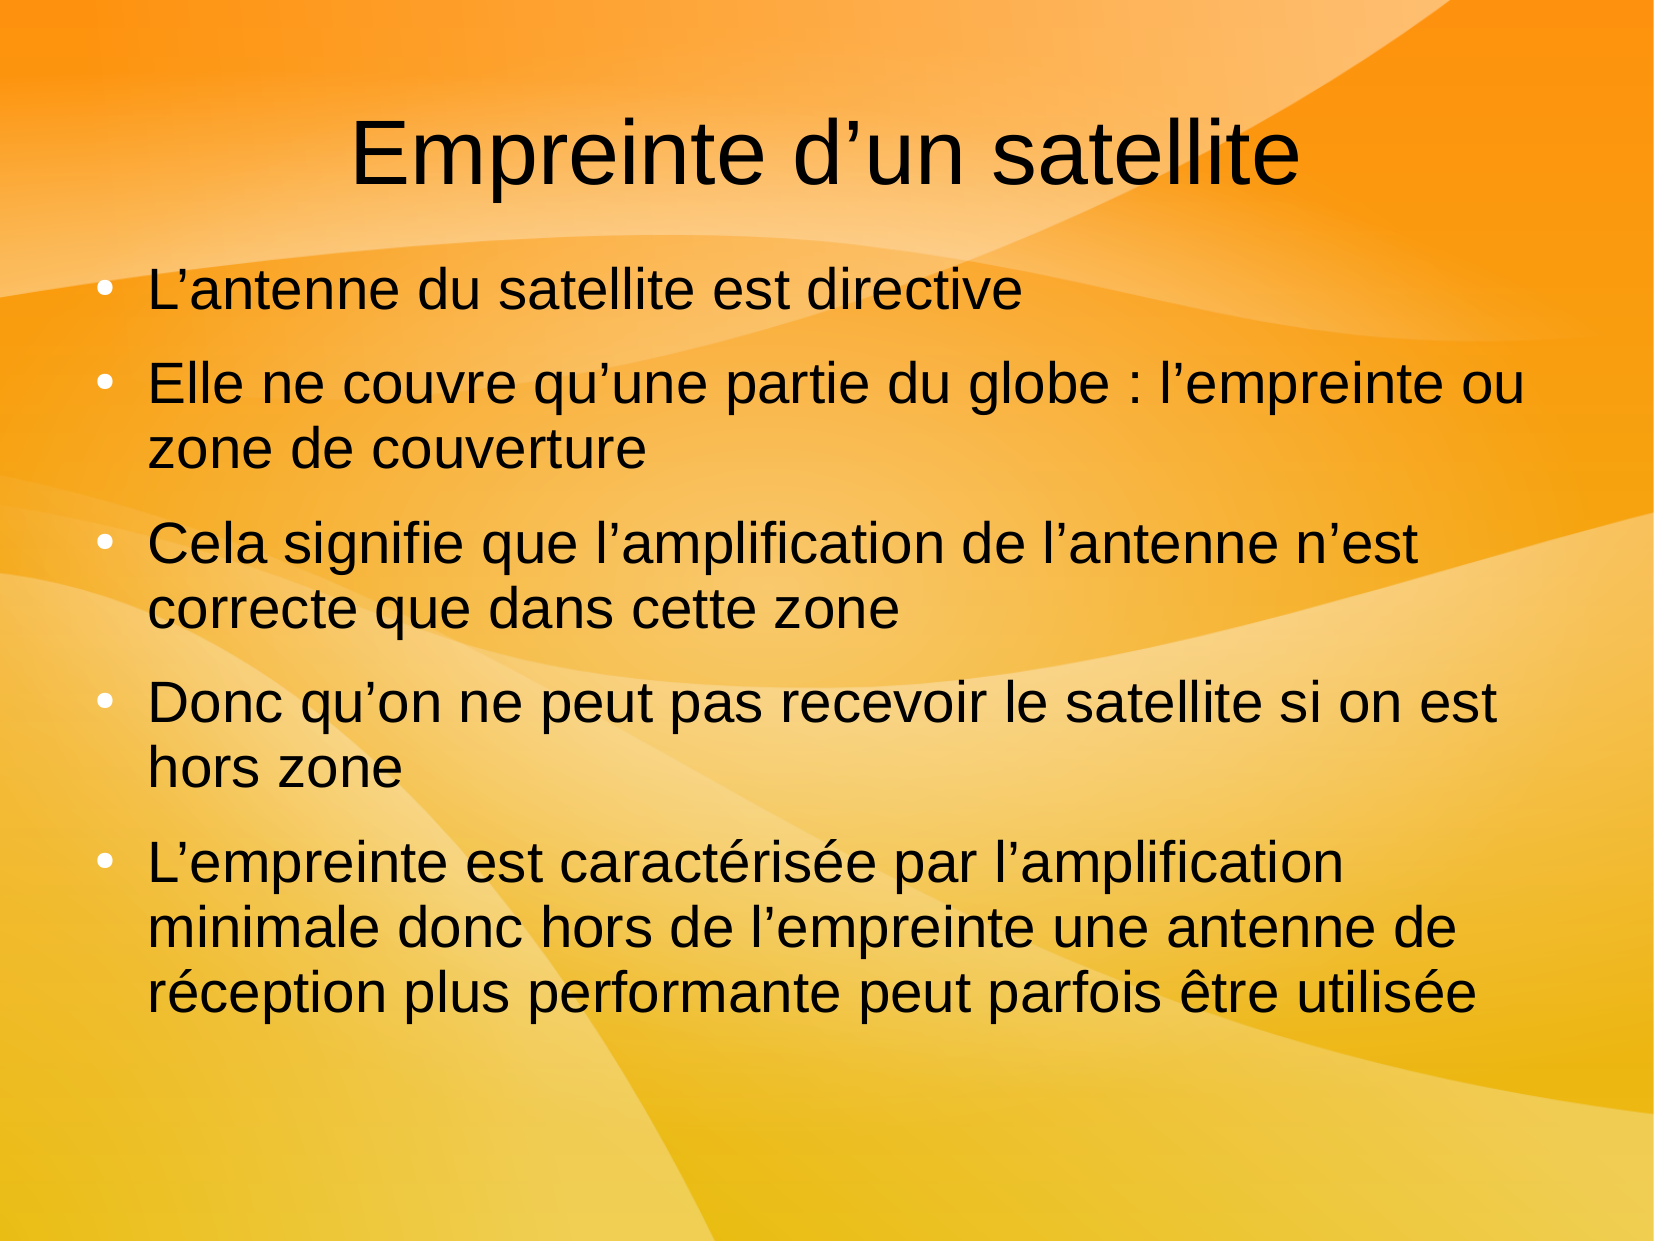

# Empreinte d’un satellite
L’antenne du satellite est directive
Elle ne couvre qu’une partie du globe : l’empreinte ou zone de couverture
Cela signifie que l’amplification de l’antenne n’est correcte que dans cette zone
Donc qu’on ne peut pas recevoir le satellite si on est hors zone
L’empreinte est caractérisée par l’amplification minimale donc hors de l’empreinte une antenne de réception plus performante peut parfois être utilisée